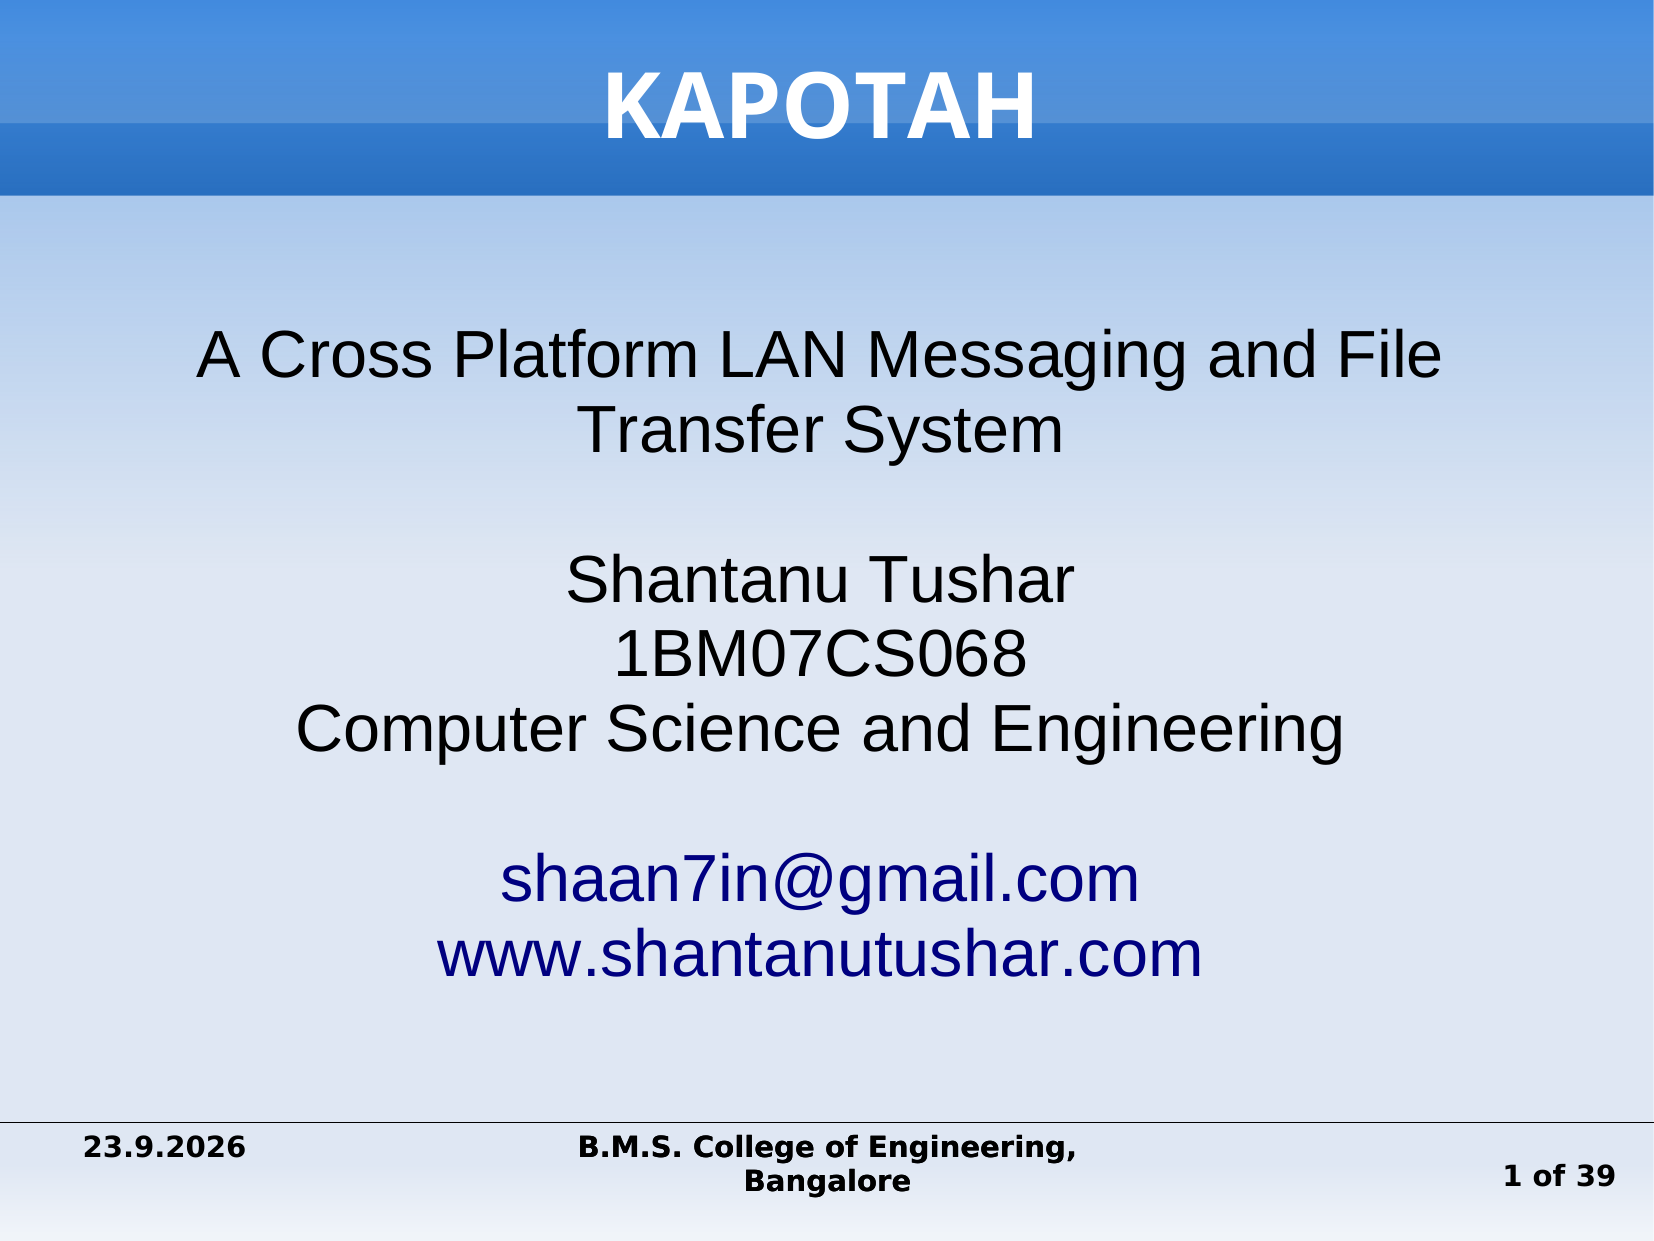

# KAPOTAH
A Cross Platform LAN Messaging and File Transfer System
Shantanu Tushar
1BM07CS068
Computer Science and Engineering
shaan7in@gmail.com
www.shantanutushar.com